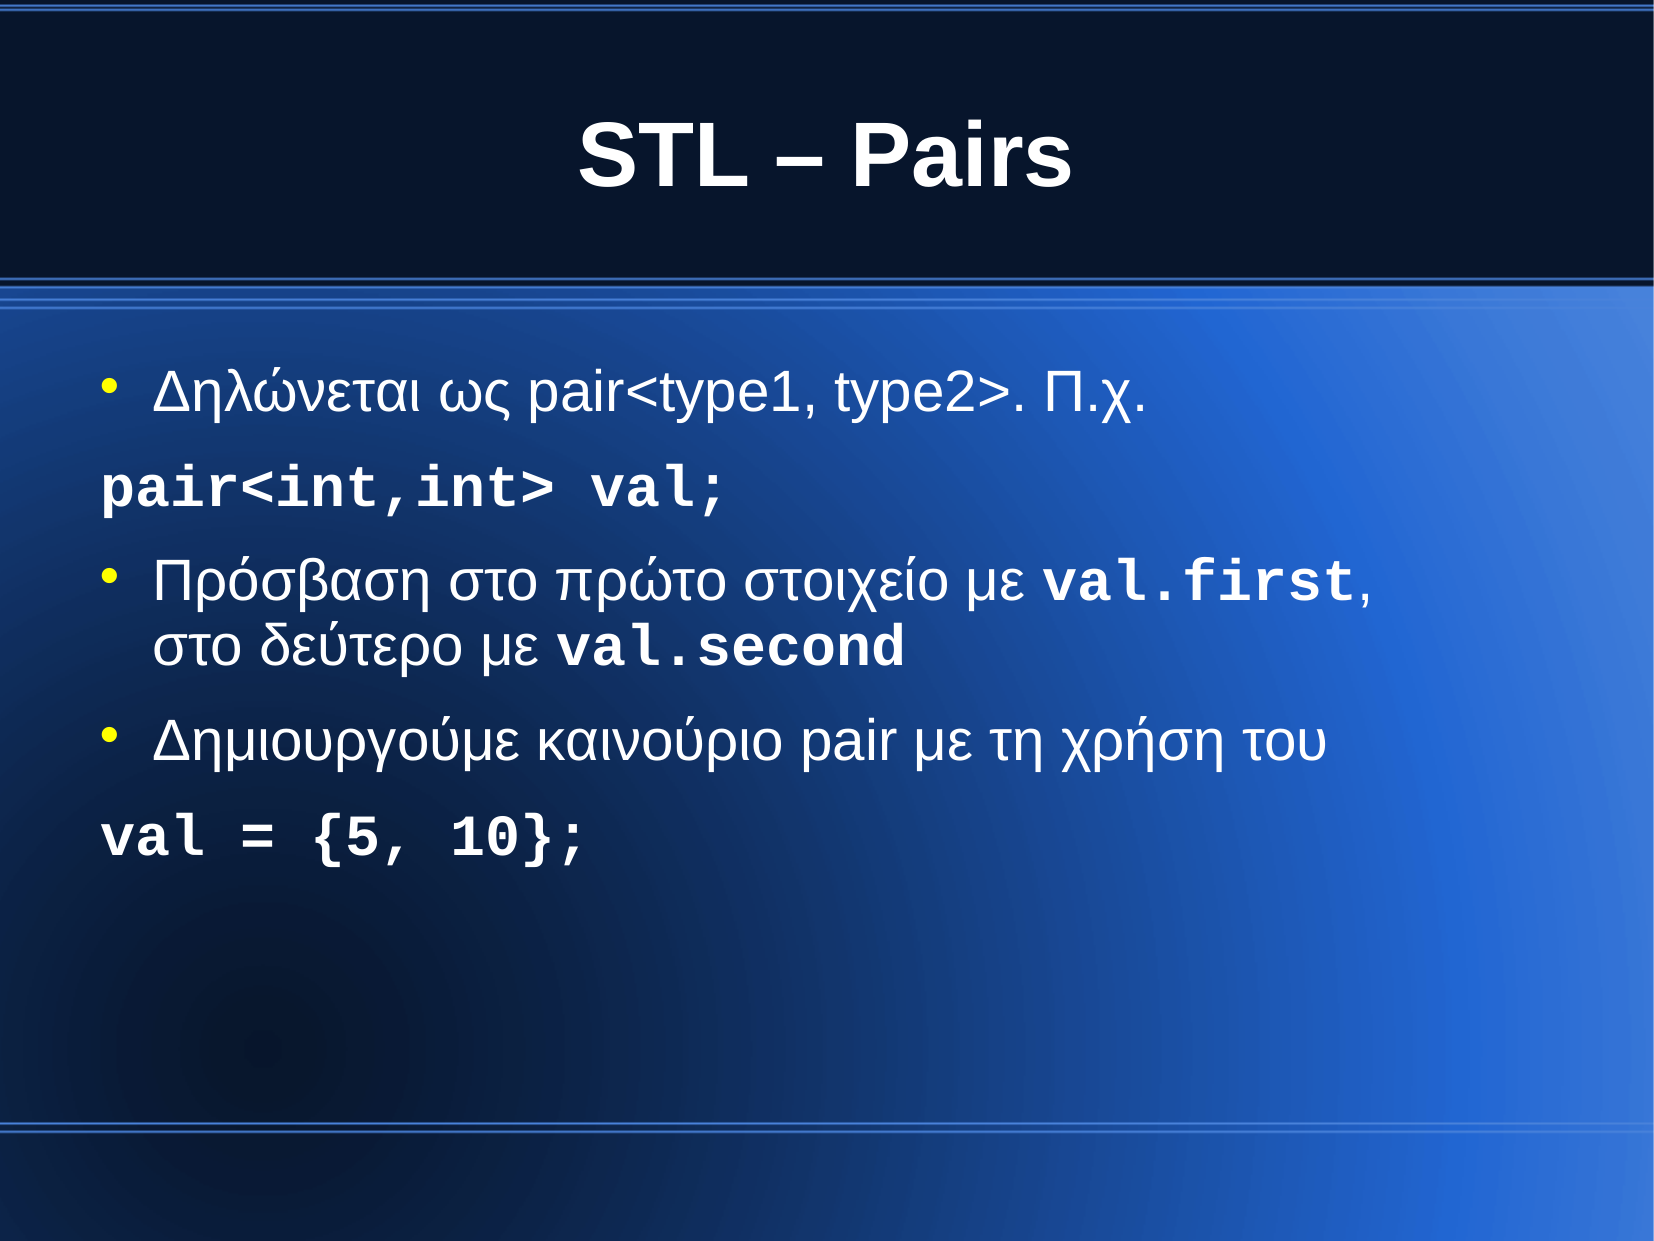

# STL – Pairs
Δηλώνεται ως pair<type1, type2>. Π.χ.
pair<int,int> val;
Πρόσβαση στο πρώτο στοιχείο με val.first,
στο δεύτερο με val.second
Δημιουργούμε καινούριο pair με τη χρήση του
val = {5, 10};